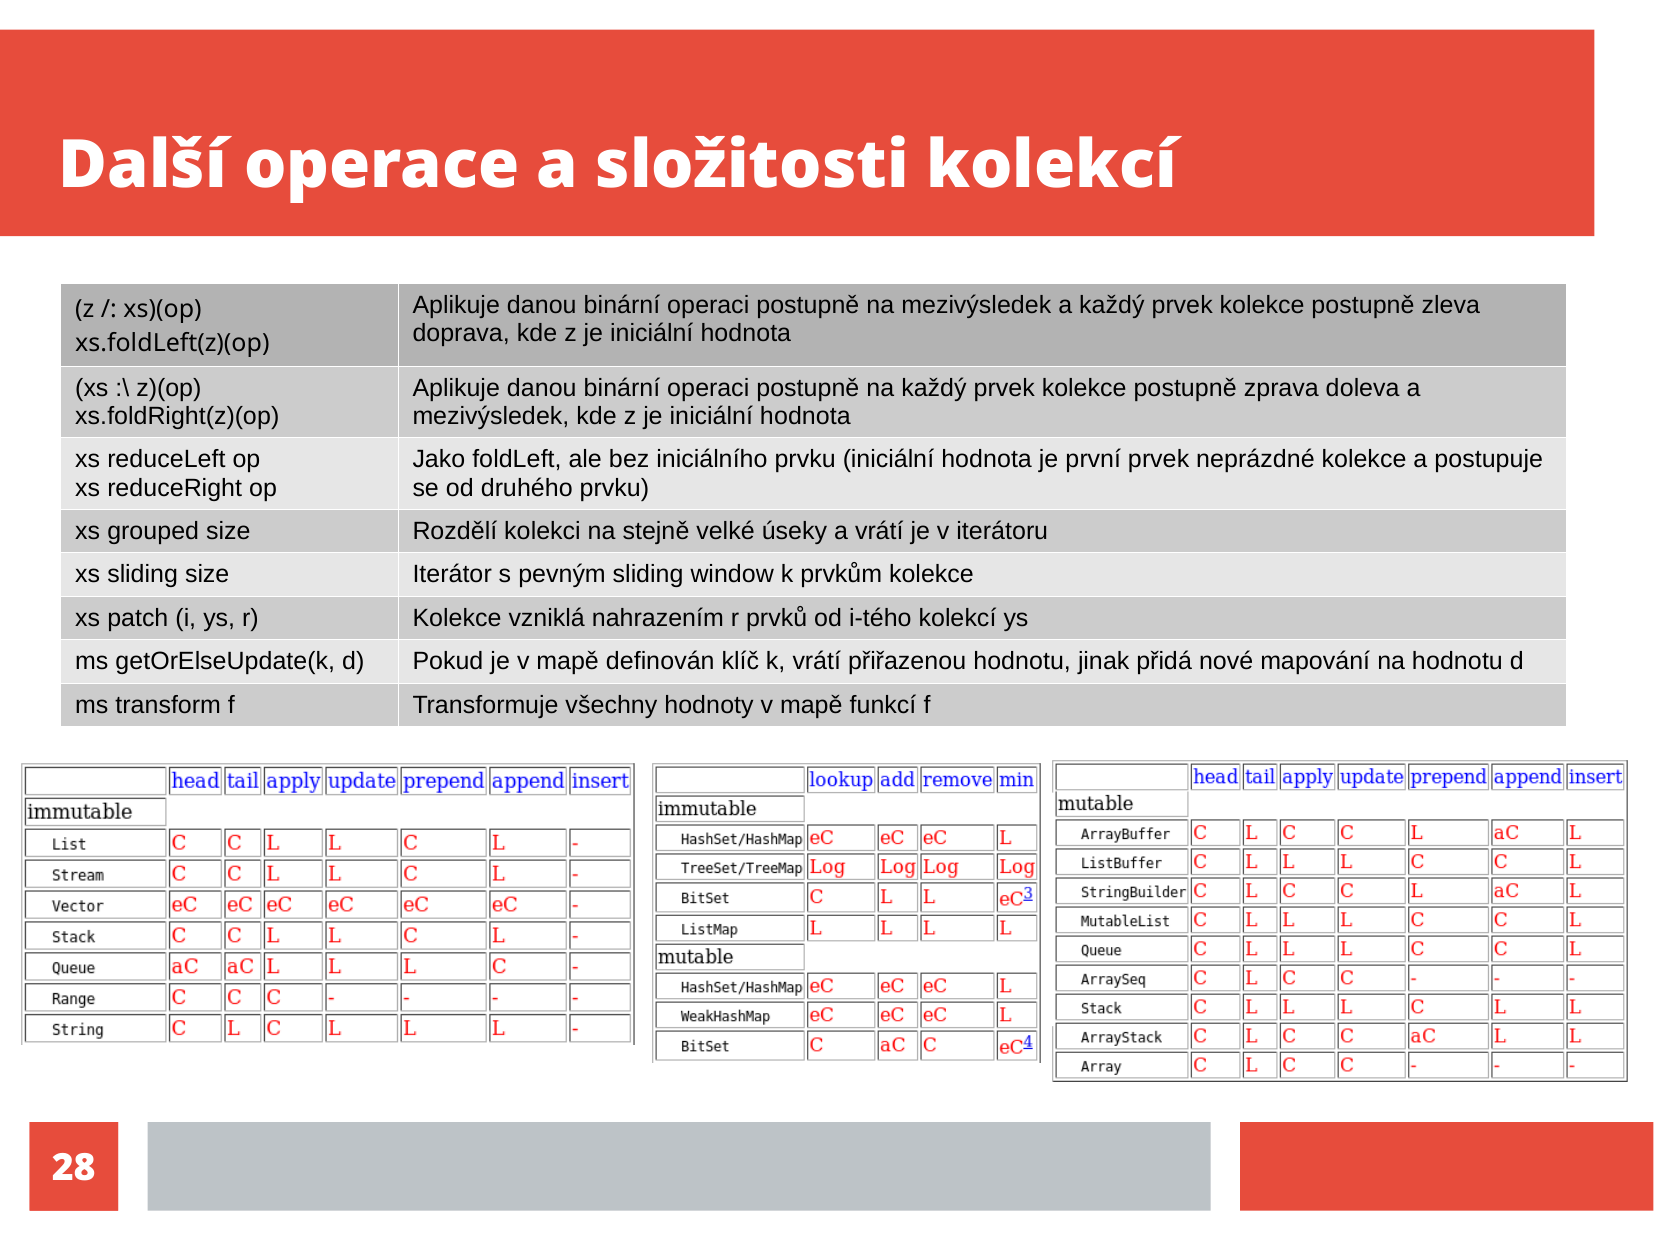

# Další operace a složitosti kolekcí
| (z /: xs)(op) xs.foldLeft(z)(op) | Aplikuje danou binární operaci postupně na mezivýsledek a každý prvek kolekce postupně zleva doprava, kde z je iniciální hodnota |
| --- | --- |
| (xs :\ z)(op) xs.foldRight(z)(op) | Aplikuje danou binární operaci postupně na každý prvek kolekce postupně zprava doleva a mezivýsledek, kde z je iniciální hodnota |
| xs reduceLeft op xs reduceRight op | Jako foldLeft, ale bez iniciálního prvku (iniciální hodnota je první prvek neprázdné kolekce a postupuje se od druhého prvku) |
| xs grouped size | Rozdělí kolekci na stejně velké úseky a vrátí je v iterátoru |
| xs sliding size | Iterátor s pevným sliding window k prvkům kolekce |
| xs patch (i, ys, r) | Kolekce vzniklá nahrazením r prvků od i-tého kolekcí ys |
| ms getOrElseUpdate(k, d) | Pokud je v mapě definován klíč k, vrátí přiřazenou hodnotu, jinak přidá nové mapování na hodnotu d |
| ms transform f | Transformuje všechny hodnoty v mapě funkcí f |
28